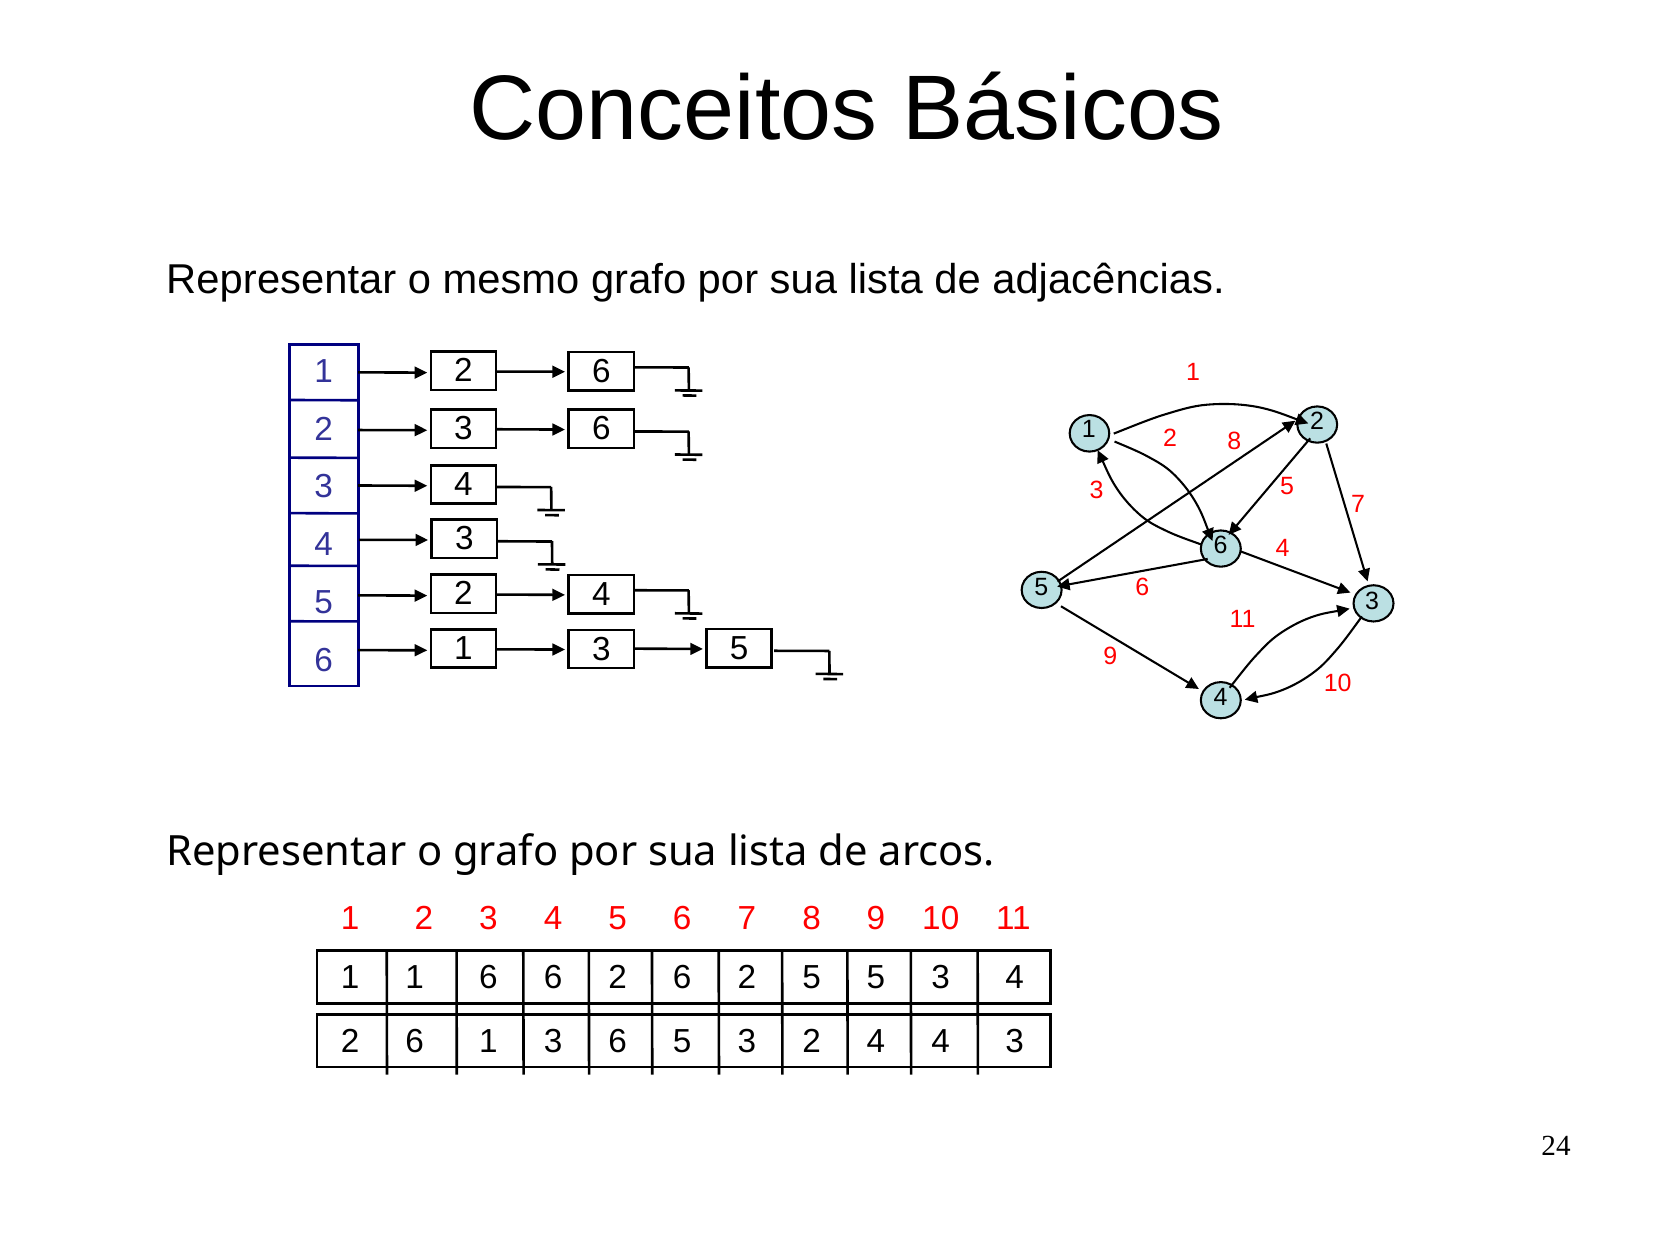

# Conceitos Básicos
Representar o mesmo grafo por sua lista de adjacências.
1
2
1
2
8
5
3
7
6
4
5
6
3
11
9
10
4
1
2
3
4
5
6
2
6
3
6
4
3
2
4
5
1
3
Representar o grafo por sua lista de arcos.
 1 2 3 4 5 6 7 8 9 10 11
 1 1 6 6 2 6 2 5 5 3 4
 2 6 1 3 6 5 3 2 4 4 3
24